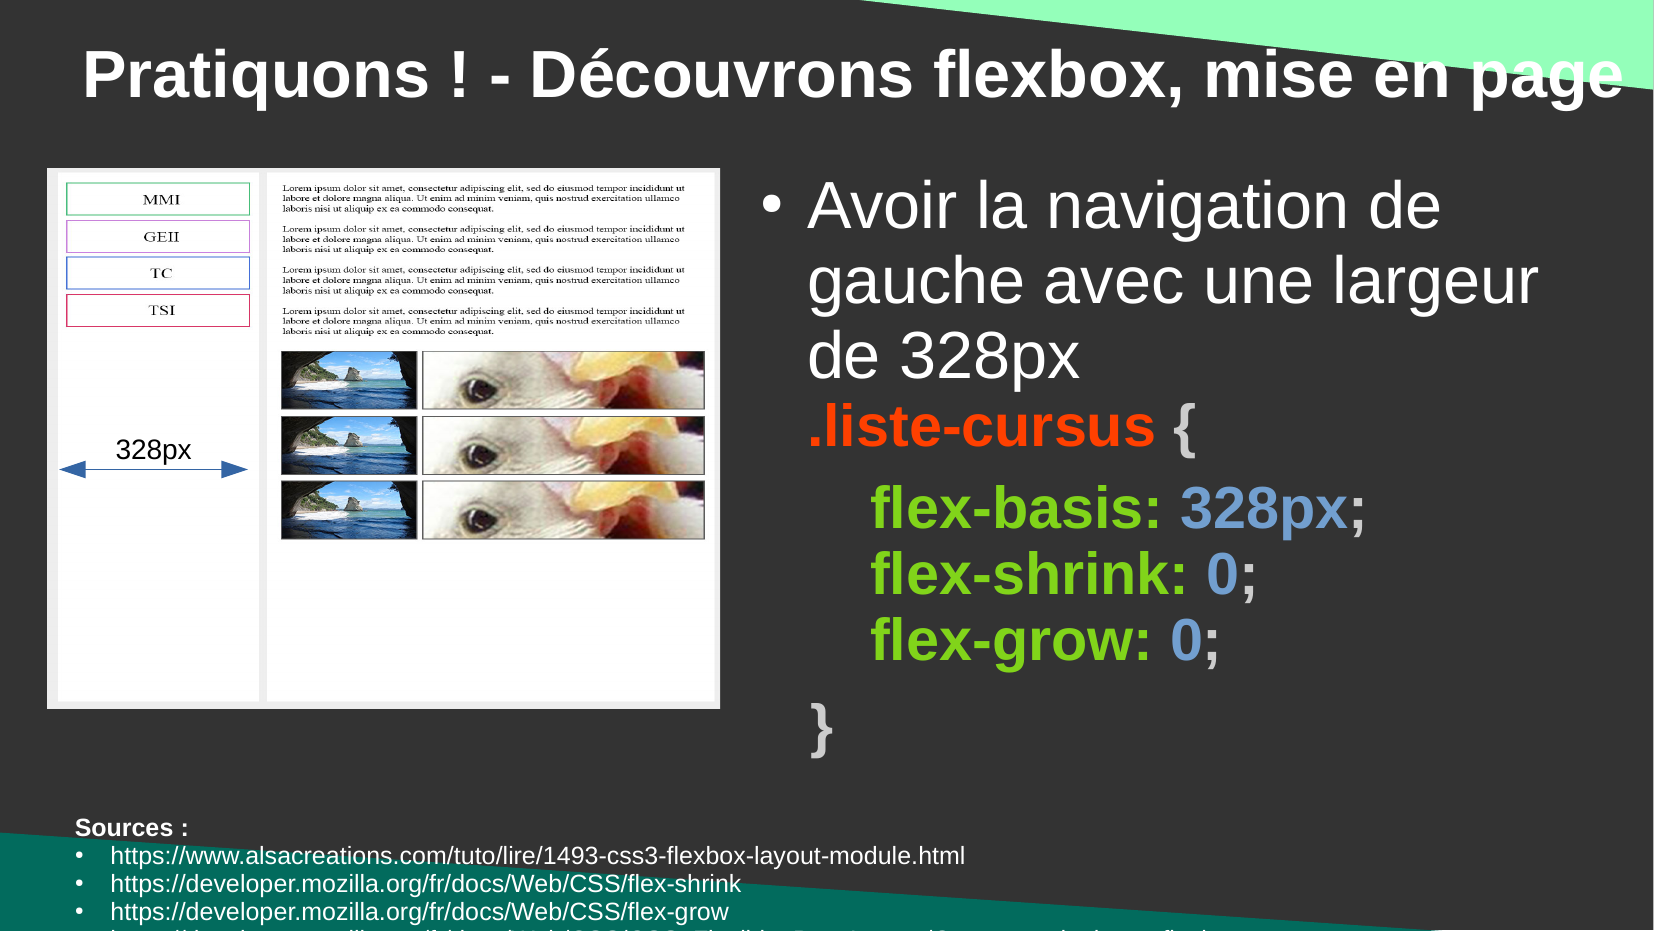

# Pratiquons ! - Découvrons flexbox, mise en page
Avoir la navigation de gauche avec une largeur de 328px
.liste-cursus {
flex-basis: 328px;
flex-shrink: 0;
flex-grow: 0;
 }
328px
Sources :
https://www.alsacreations.com/tuto/lire/1493-css3-flexbox-layout-module.html
https://developer.mozilla.org/fr/docs/Web/CSS/flex-shrink
https://developer.mozilla.org/fr/docs/Web/CSS/flex-grow
https://developer.mozilla.org/fr/docs/Web/CSS/CSS_Flexible_Box_Layout/Concepts_de_base_flexbox